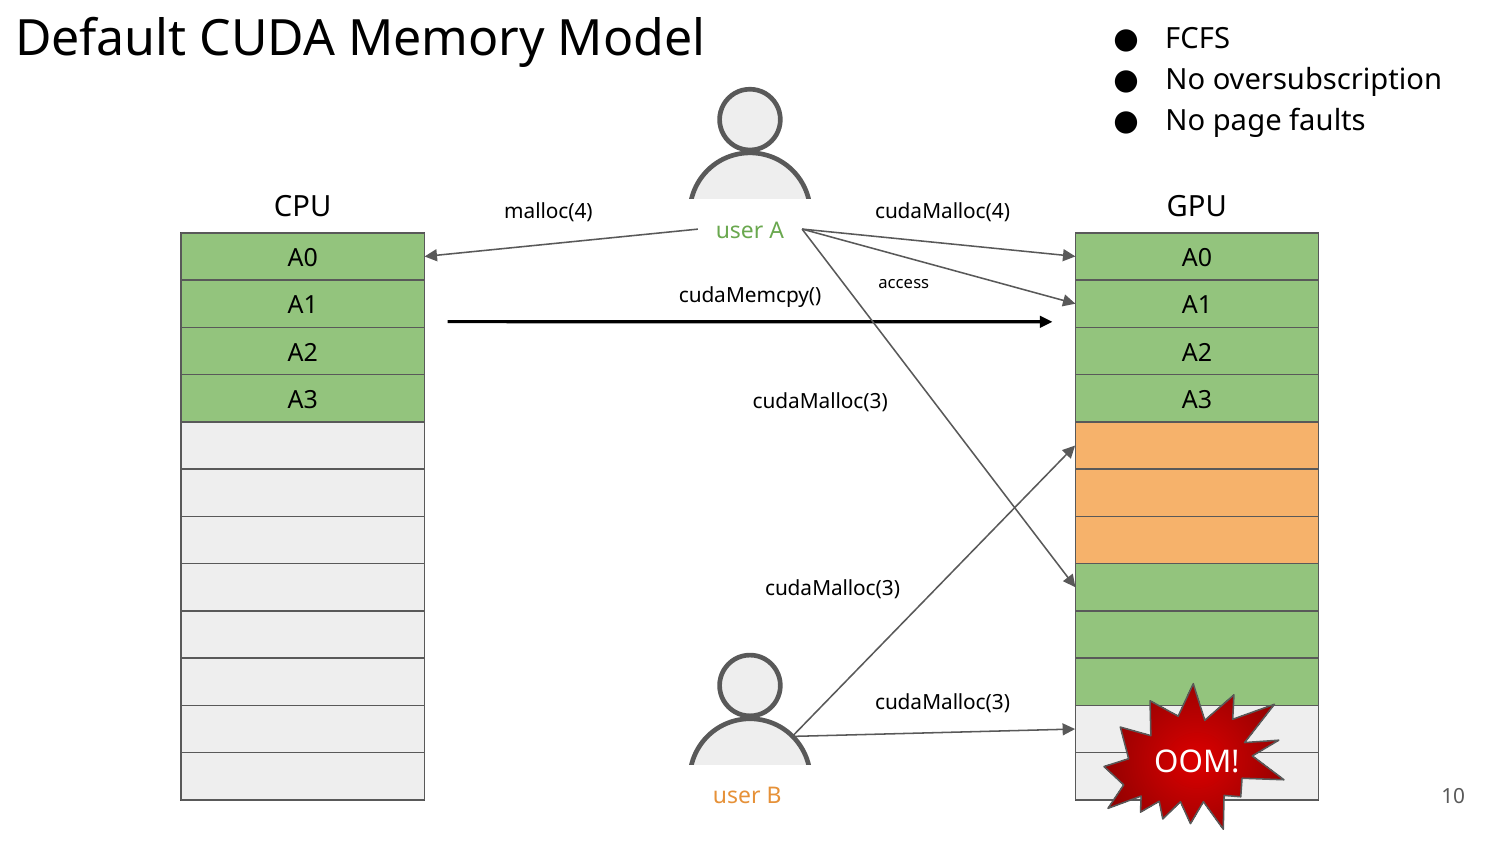

# Default CUDA Memory Model
FCFS
No oversubscription
No page faults
user A
CPU
GPU
malloc(4)
cudaMalloc(4)
access
cudaMalloc(3)
A0
A1
A2
A3
?
?
?
?
A0
A1
A2
A3
cudaMemcpy()
cudaMalloc(3)
OOM!
user B
cudaMalloc(3)